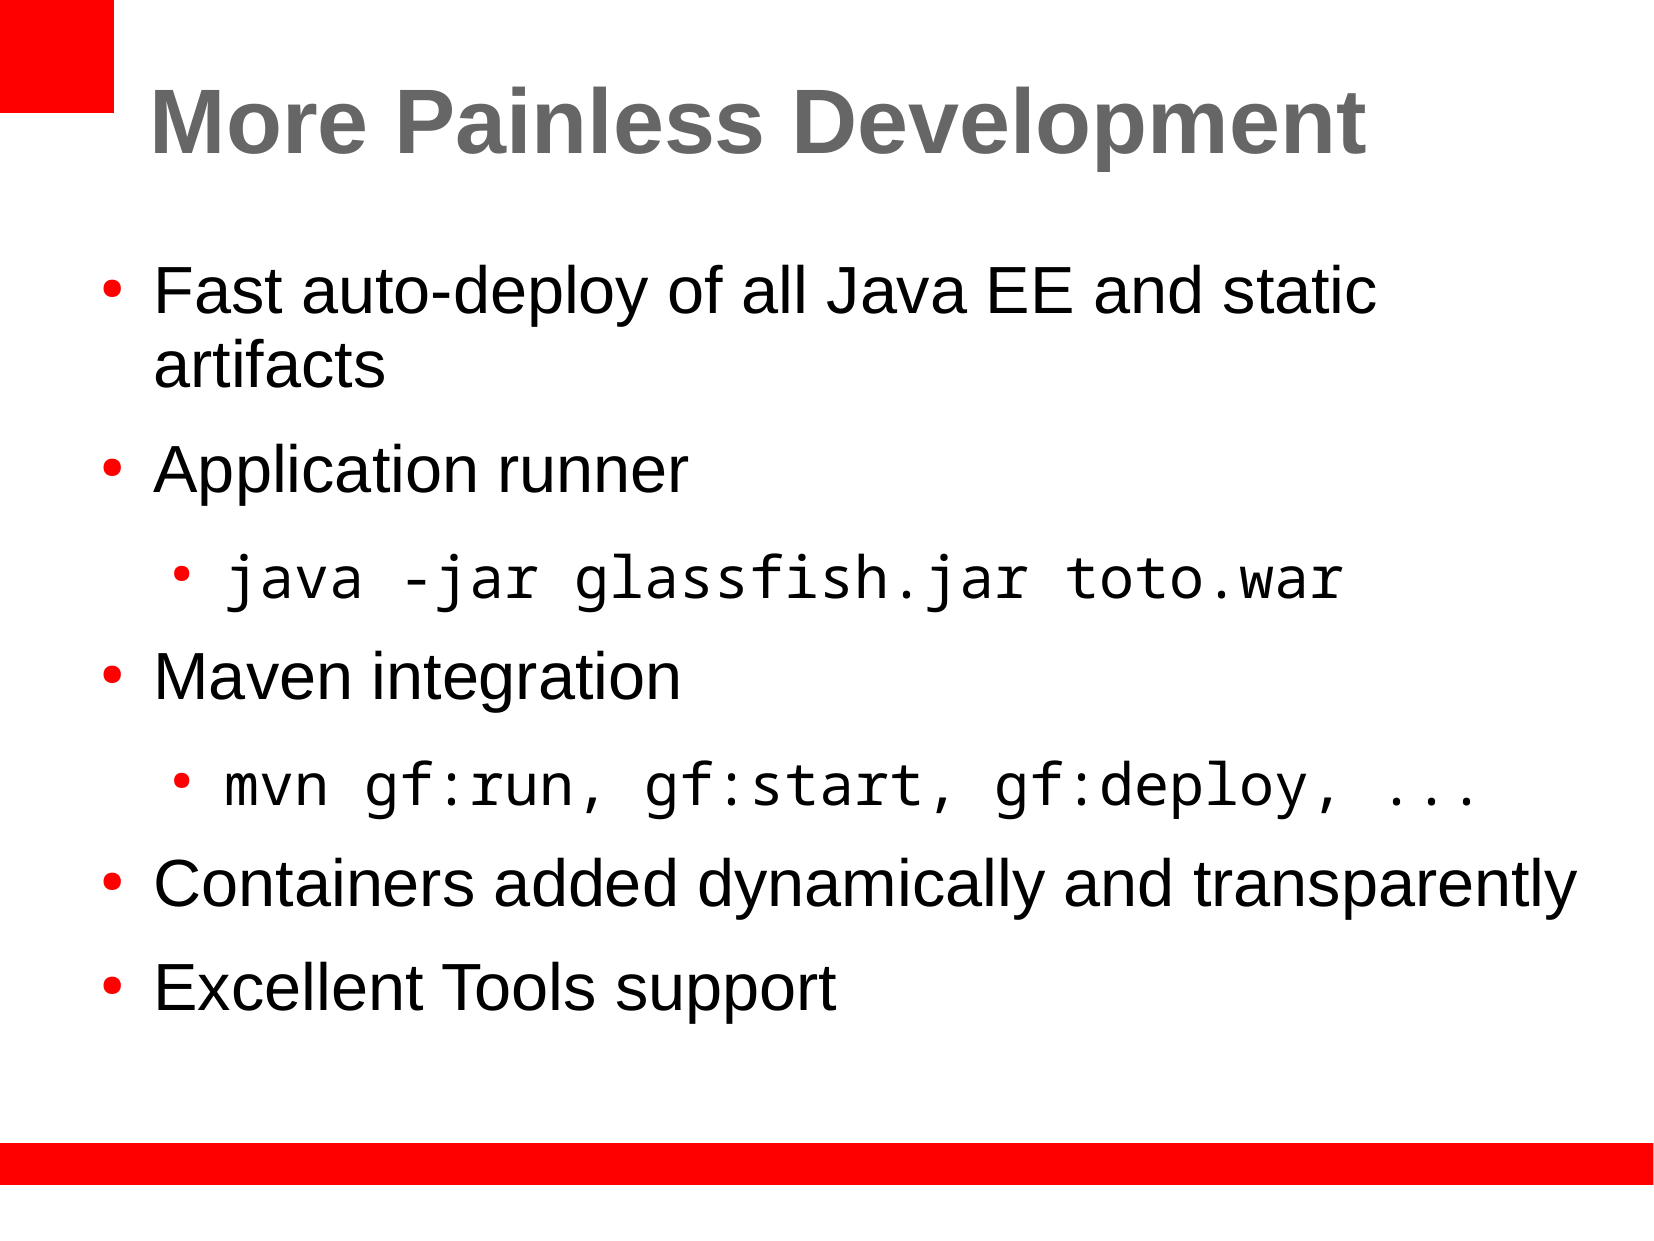

# More Painless Development
Fast auto-deploy of all Java EE and static artifacts
Application runner
java -jar glassfish.jar toto.war
Maven integration
mvn gf:run, gf:start, gf:deploy, ...
Containers added dynamically and transparently
Excellent Tools support